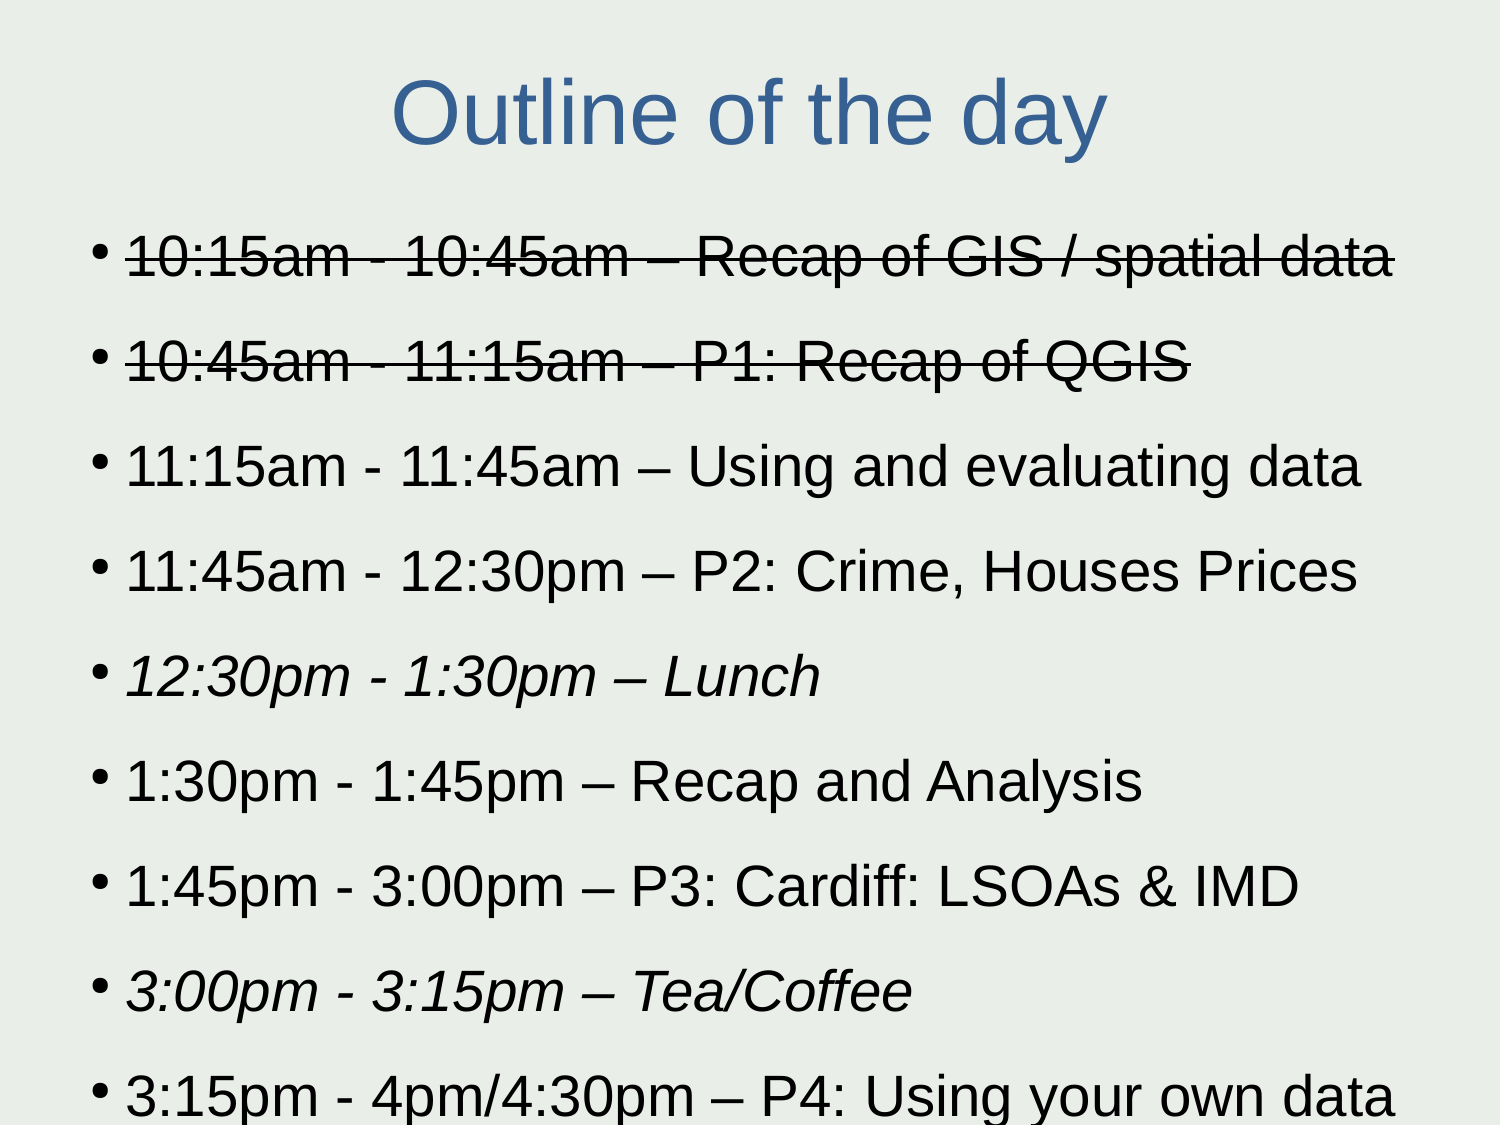

Outline of the day
10:15am - 10:45am – Recap of GIS / spatial data
10:45am - 11:15am – P1: Recap of QGIS
11:15am - 11:45am – Using and evaluating data
11:45am - 12:30pm – P2: Crime, Houses Prices
12:30pm - 1:30pm – Lunch
1:30pm - 1:45pm – Recap and Analysis
1:45pm - 3:00pm – P3: Cardiff: LSOAs & IMD
3:00pm - 3:15pm – Tea/Coffee
3:15pm - 4pm/4:30pm – P4: Using your own data